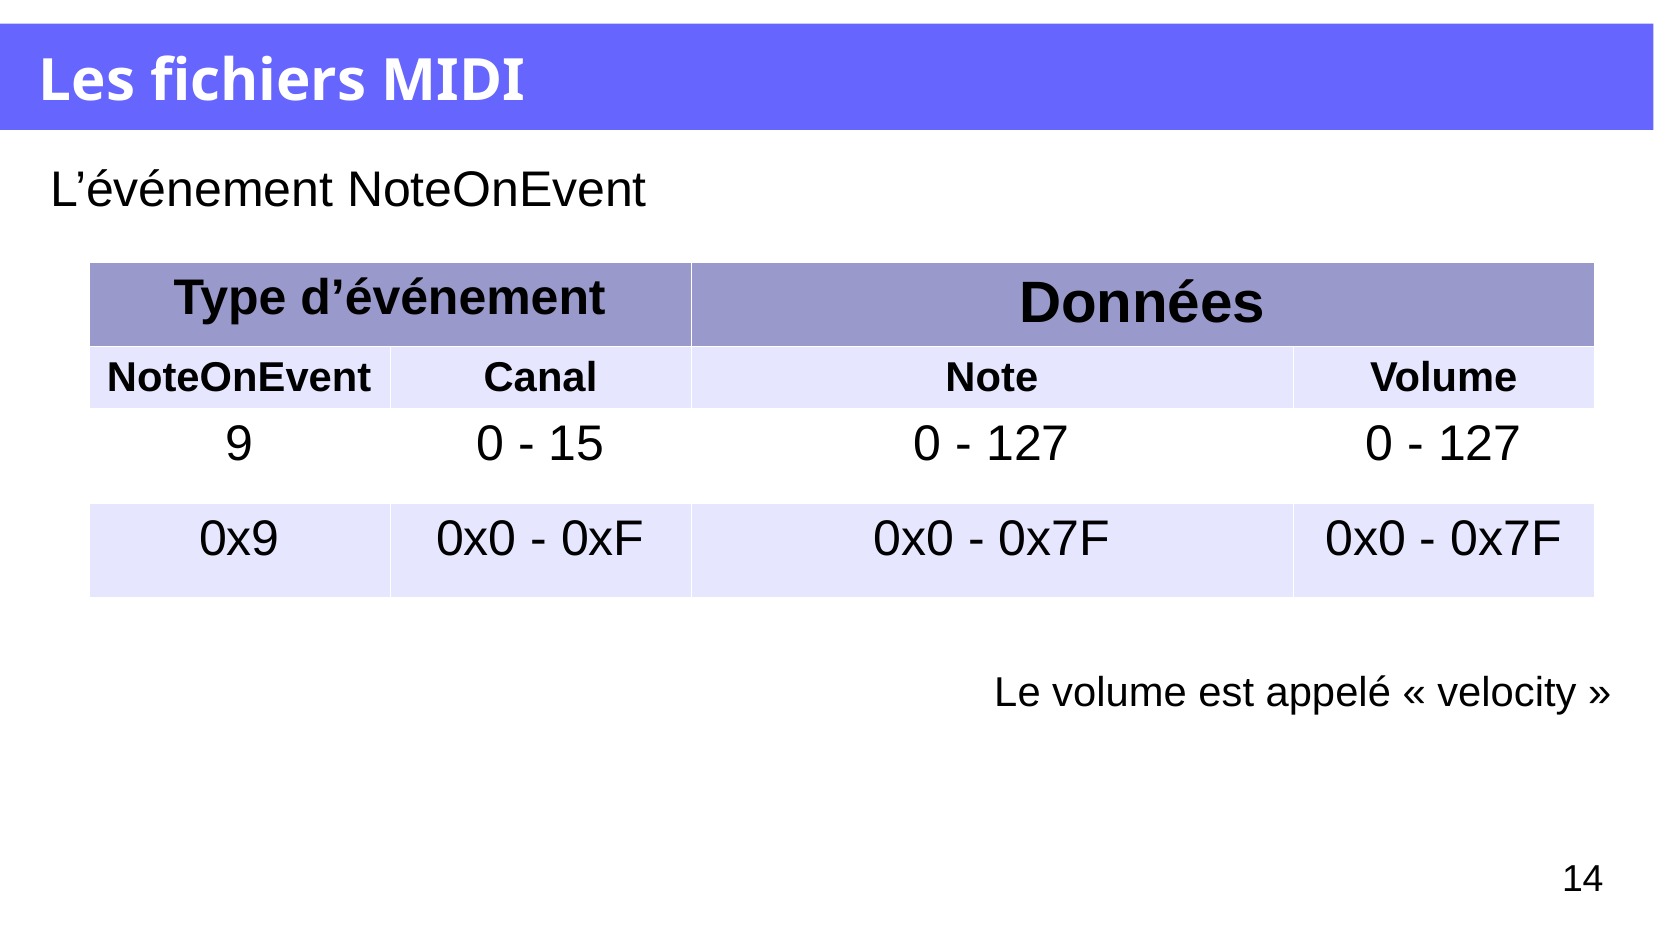

# Les fichiers MIDI
L’événement NoteOnEvent
| Type d’événement | | Données | |
| --- | --- | --- | --- |
| NoteOnEvent | Canal | Note | Volume |
| 9 | 0 - 15 | 0 - 127 | 0 - 127 |
| 0x9 | 0x0 - 0xF | 0x0 - 0x7F | 0x0 - 0x7F |
Le volume est appelé « velocity »